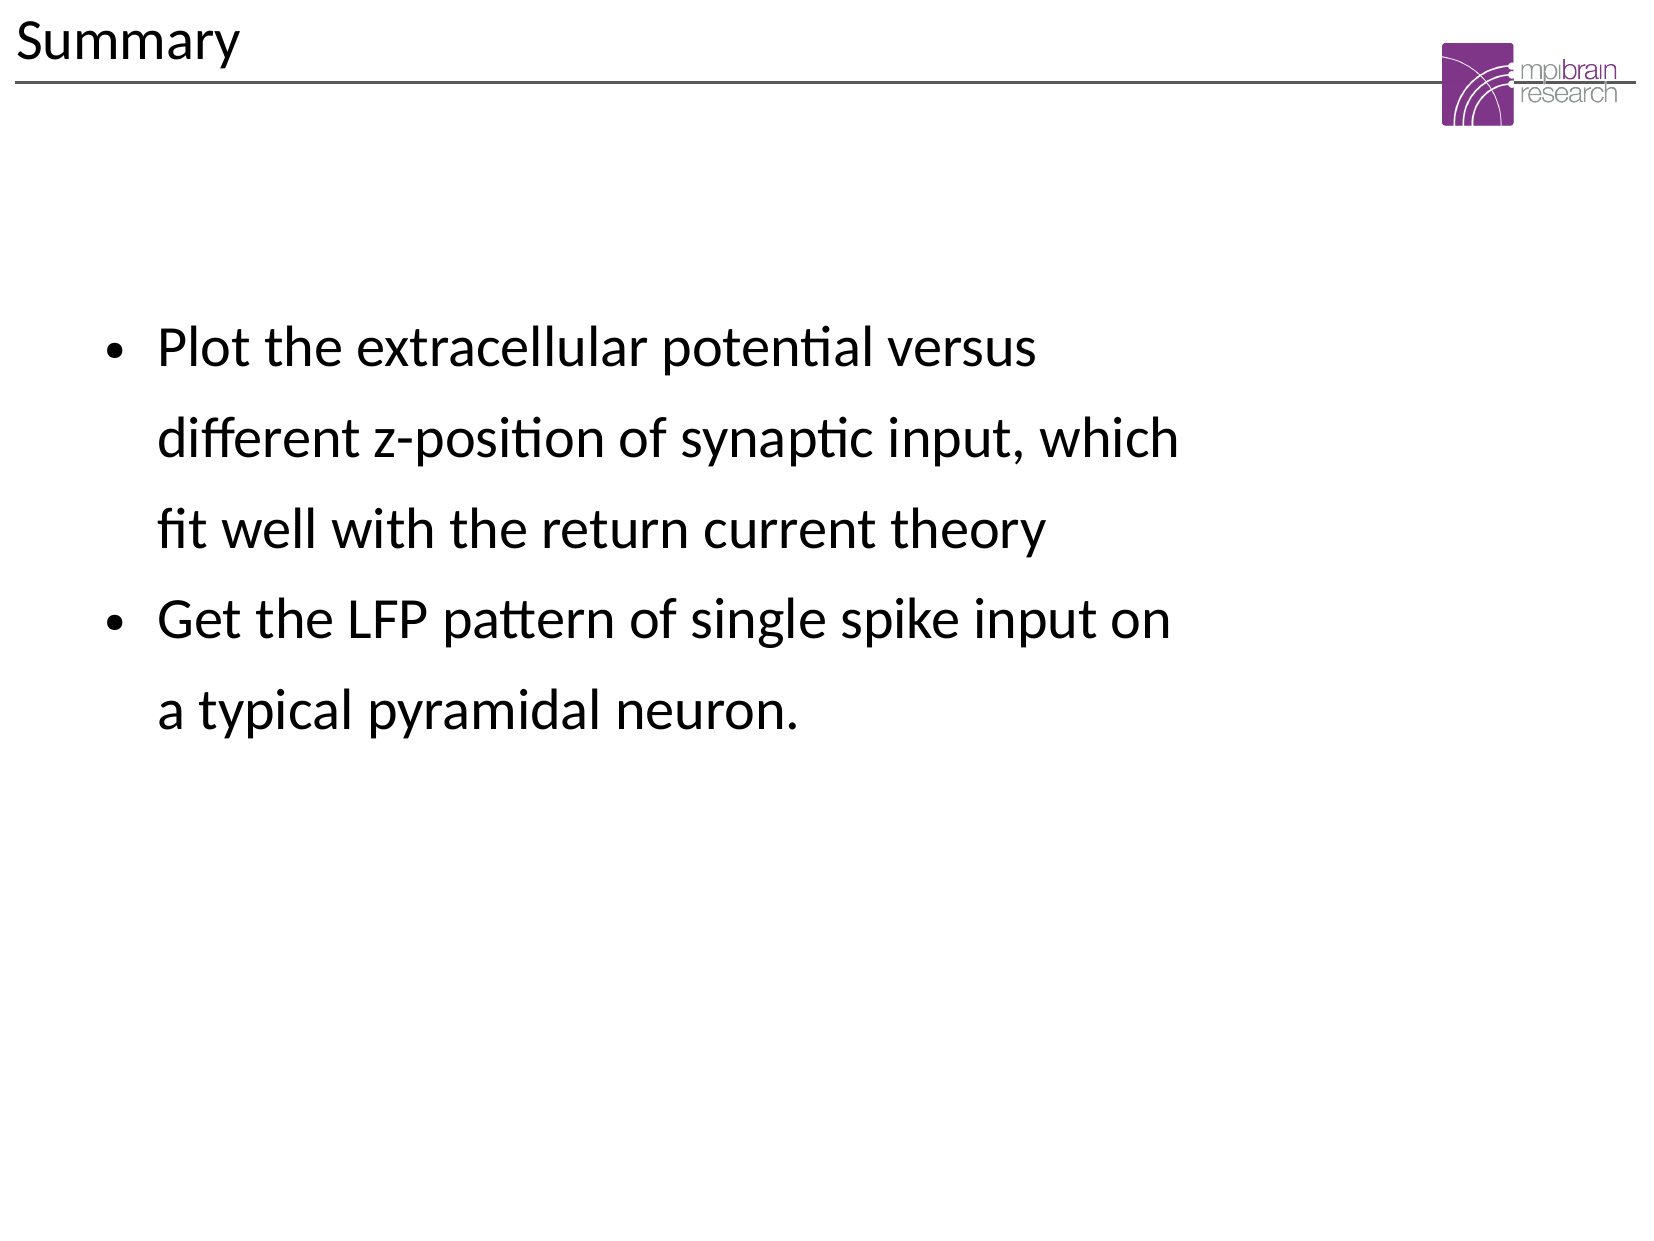

# Summary
Plot the extracellular potential versus
different z-position of synaptic input, which
fit well with the return current theory
Get the LFP pattern of single spike input on
a typical pyramidal neuron.